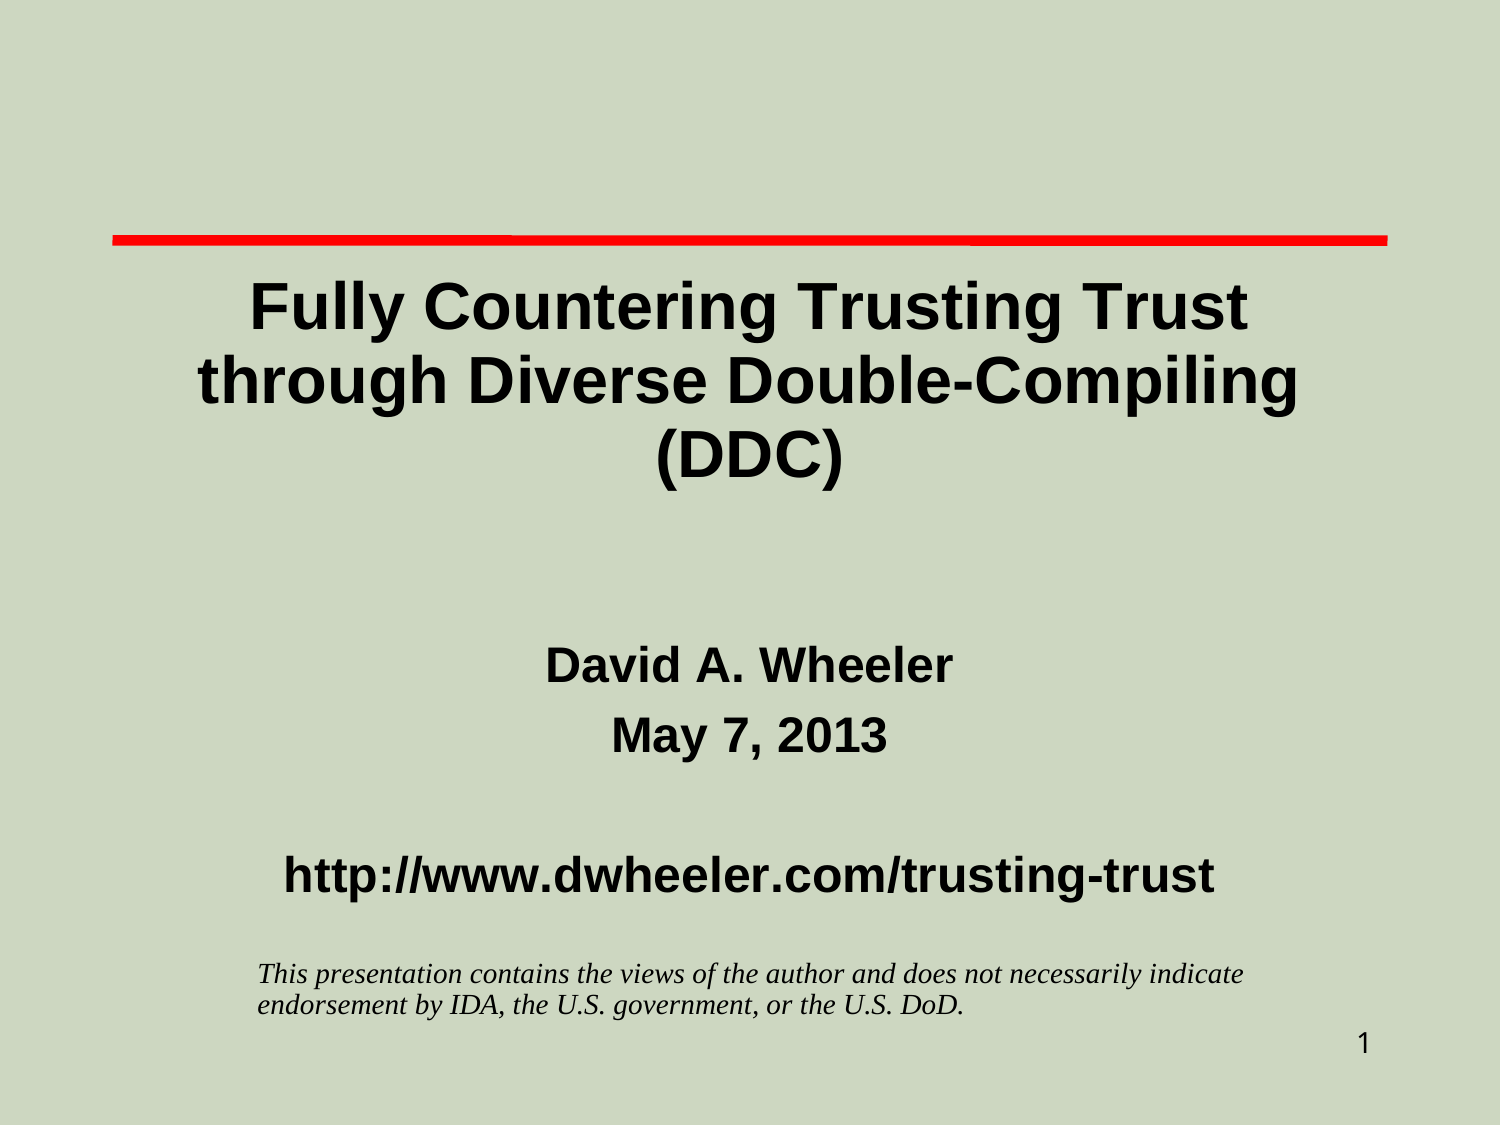

# Fully Countering Trusting Trust through Diverse Double-Compiling (DDC)
David A. Wheeler
May 7, 2013
http://www.dwheeler.com/trusting-trust
This presentation contains the views of the author and does not necessarily indicate endorsement by IDA, the U.S. government, or the U.S. DoD.